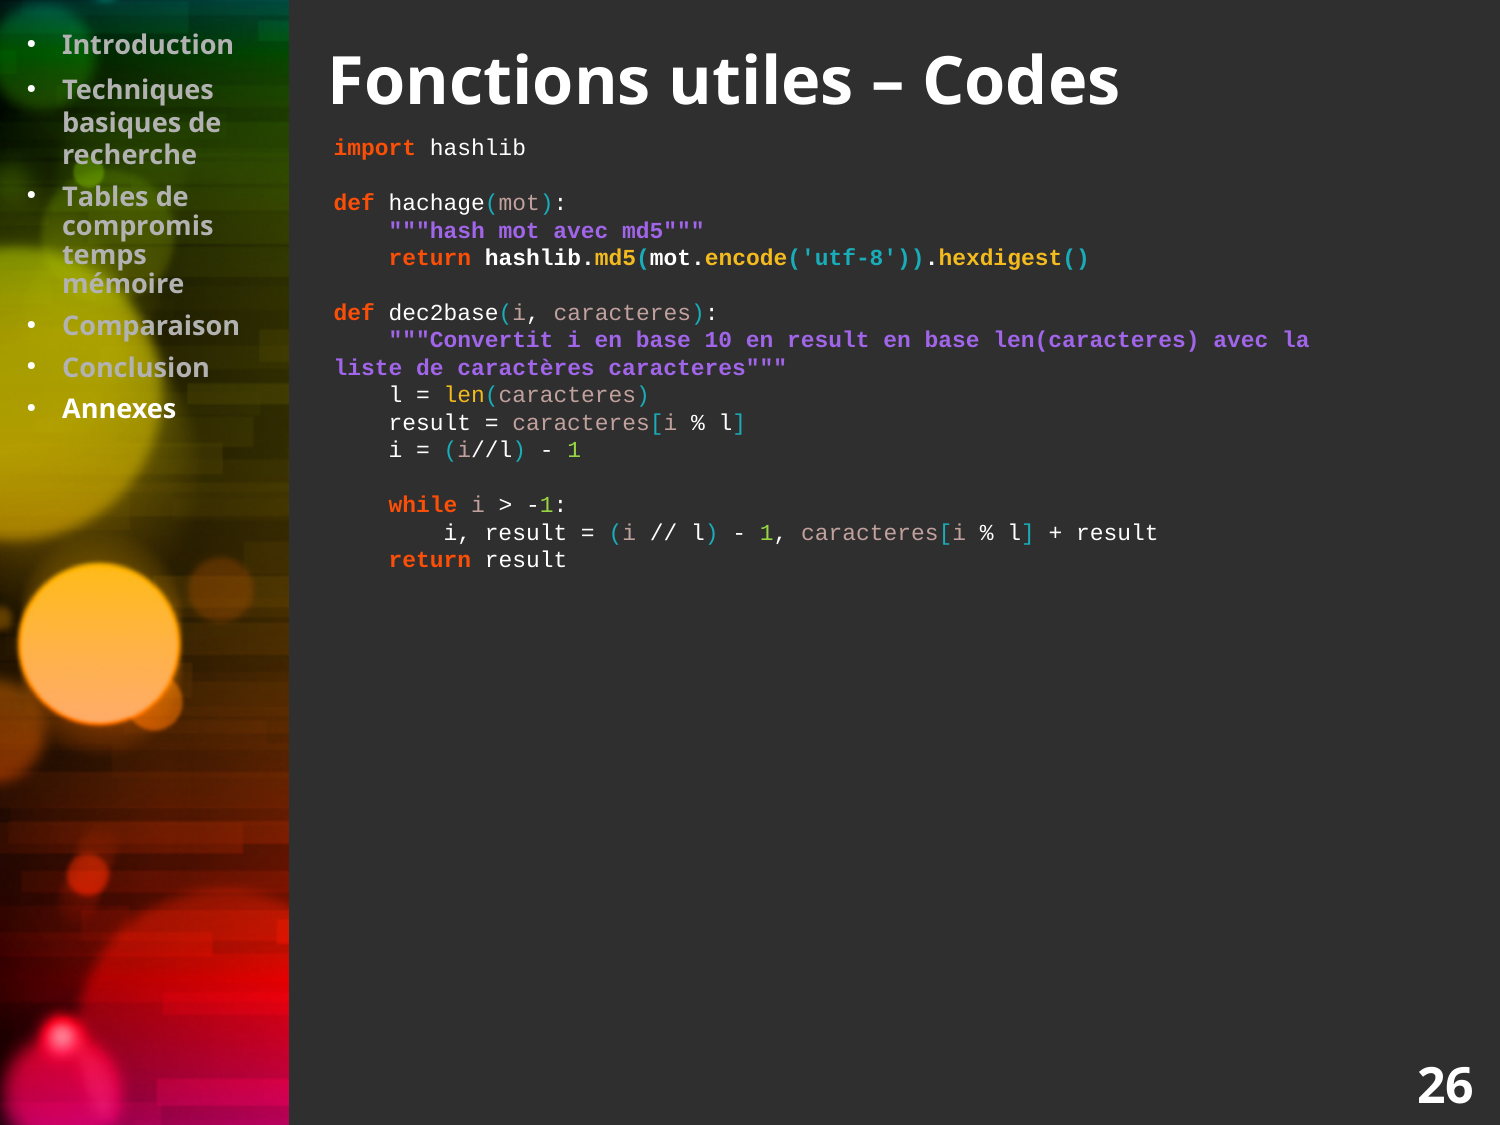

# Fonctions utiles – Codes
Introduction
Techniques basiques de recherche
Tables de compromis temps mémoire
Comparaison
Conclusion
Annexes
import hashlib
def hachage(mot):
 """hash mot avec md5"""
 return hashlib.md5(mot.encode('utf-8')).hexdigest()
def dec2base(i, caracteres):
 """Convertit i en base 10 en result en base len(caracteres) avec la liste de caractères caracteres"""
 l = len(caracteres)
 result = caracteres[i % l]
 i = (i//l) - 1
 while i > -1:
 i, result = (i // l) - 1, caracteres[i % l] + result
 return result